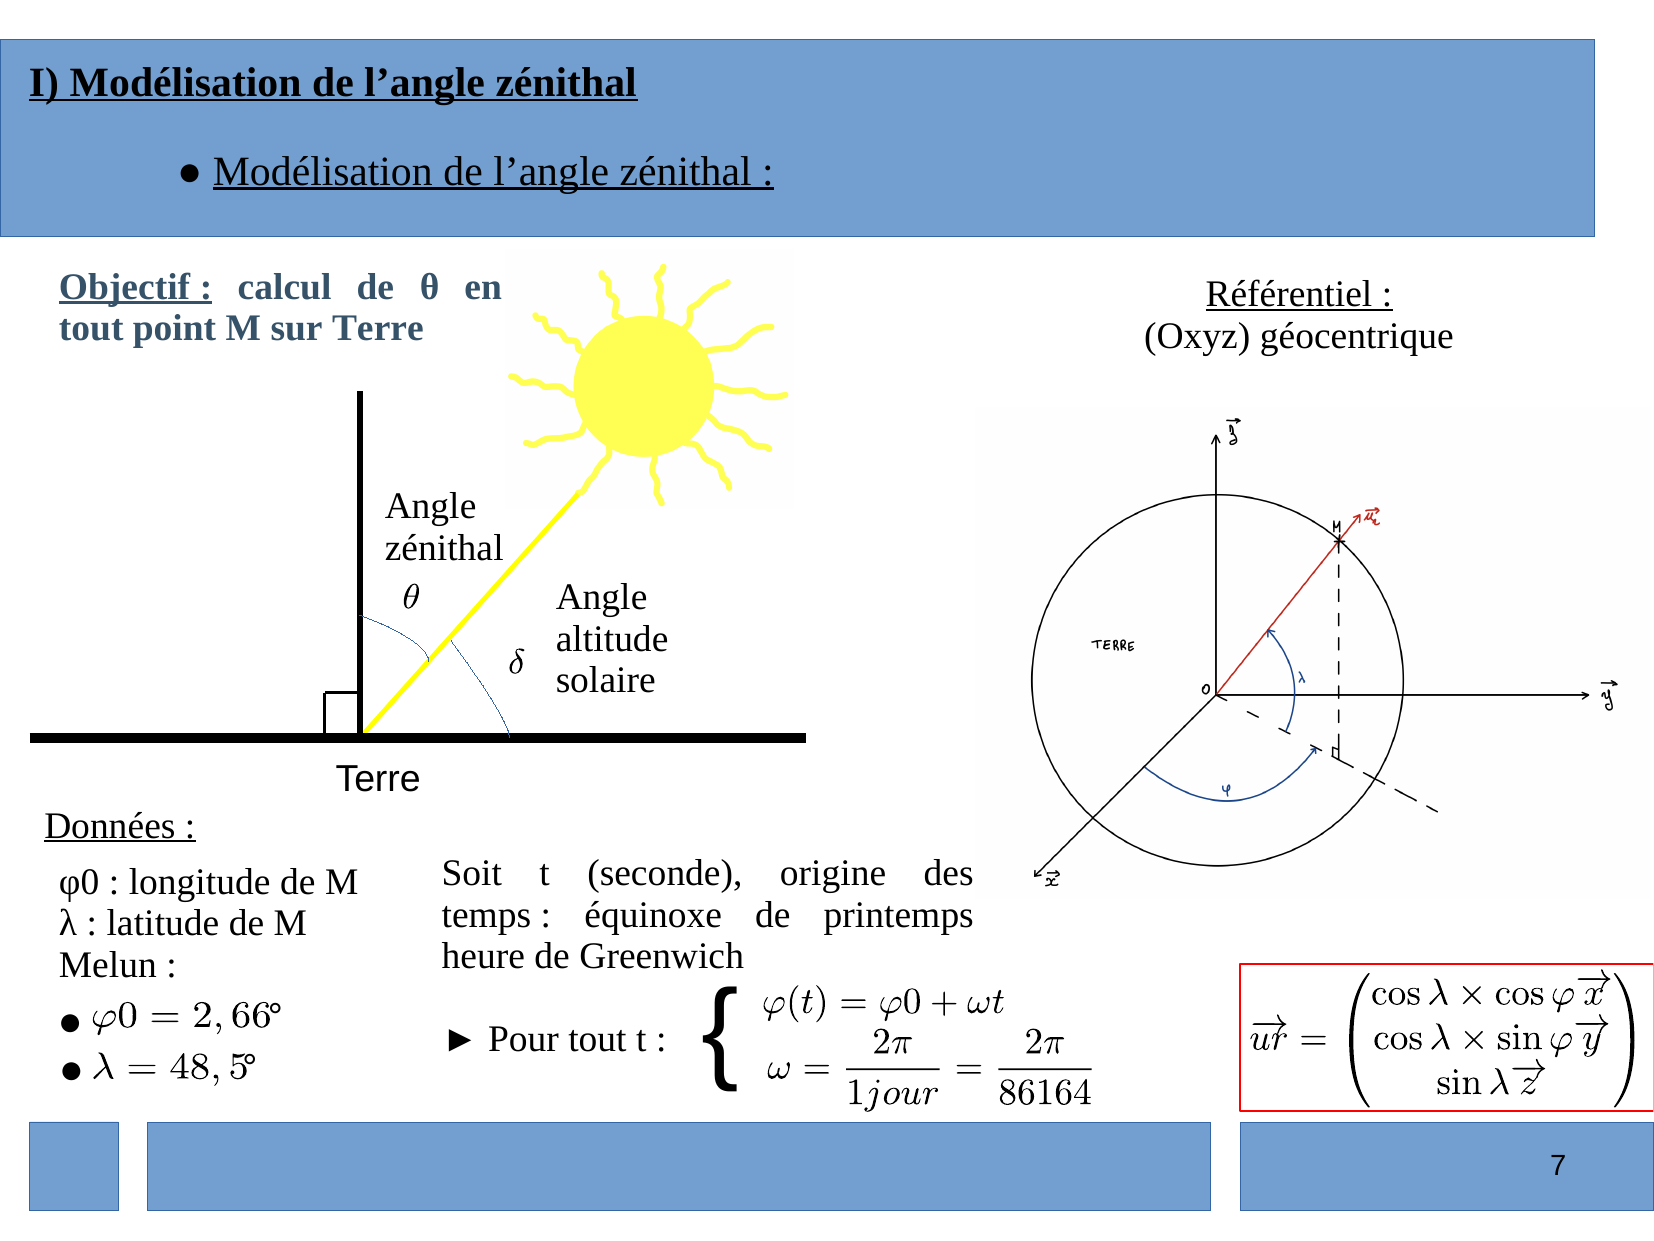

I) Modélisation de l’angle zénithal
● Modélisation de l’angle zénithal :
Référentiel :
(Oxyz) géocentrique
Objectif : calcul de θ en tout point M sur Terre
Angle zénithal
Angle altitude solaire
Terre
Données :
Soit t (seconde), origine des temps : équinoxe de printemps heure de Greenwich
► Pour tout t :
φ0 : longitude de M
λ : latitude de M
Melun :
{
°
●
●
°
7